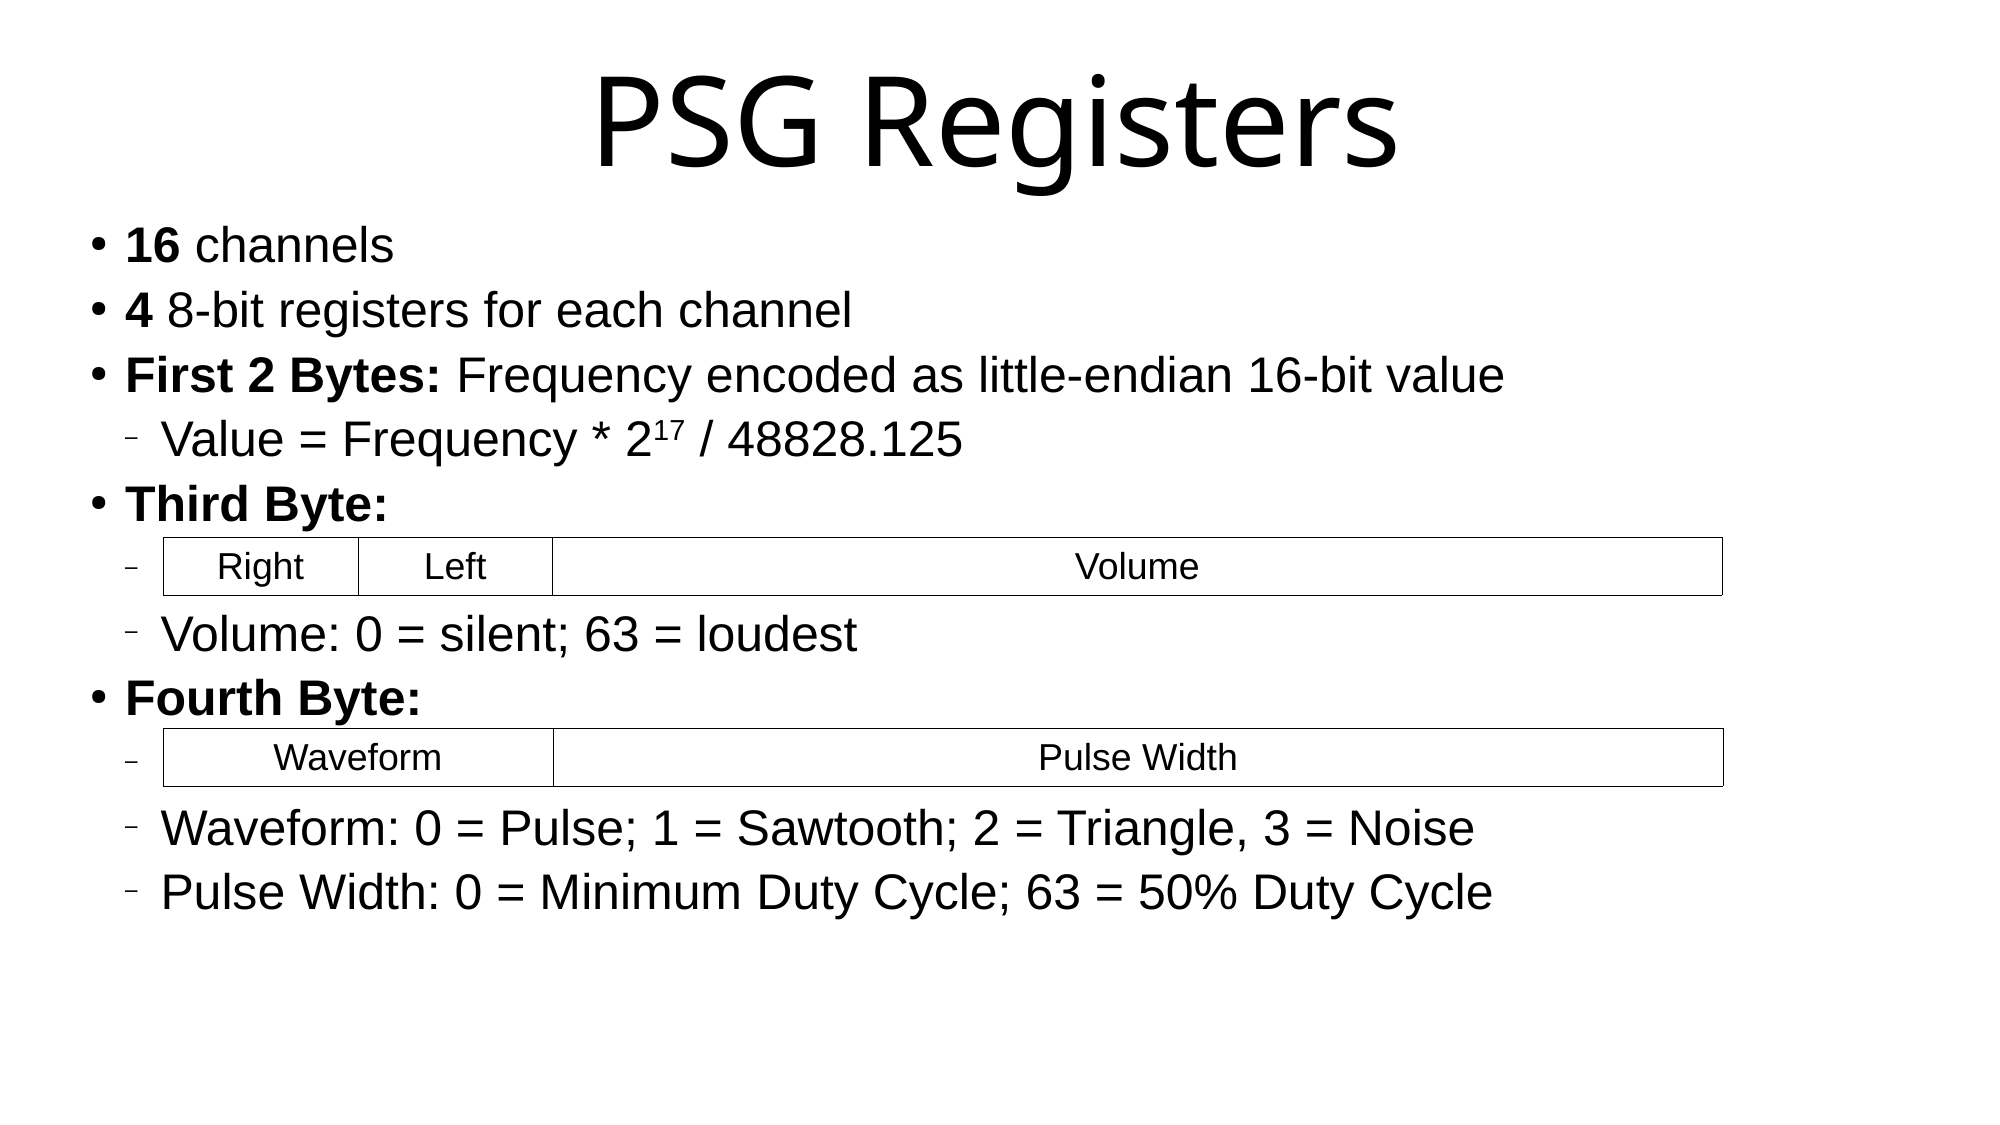

# PSG Registers
16 channels
4 8-bit registers for each channel
First 2 Bytes: Frequency encoded as little-endian 16-bit value
Value = Frequency * 217 / 48828.125
Third Byte:
Volume: 0 = silent; 63 = loudest
Fourth Byte:
Waveform: 0 = Pulse; 1 = Sawtooth; 2 = Triangle, 3 = Noise
Pulse Width: 0 = Minimum Duty Cycle; 63 = 50% Duty Cycle
| Right | Left | Volume |
| --- | --- | --- |
| Waveform | Pulse Width |
| --- | --- |